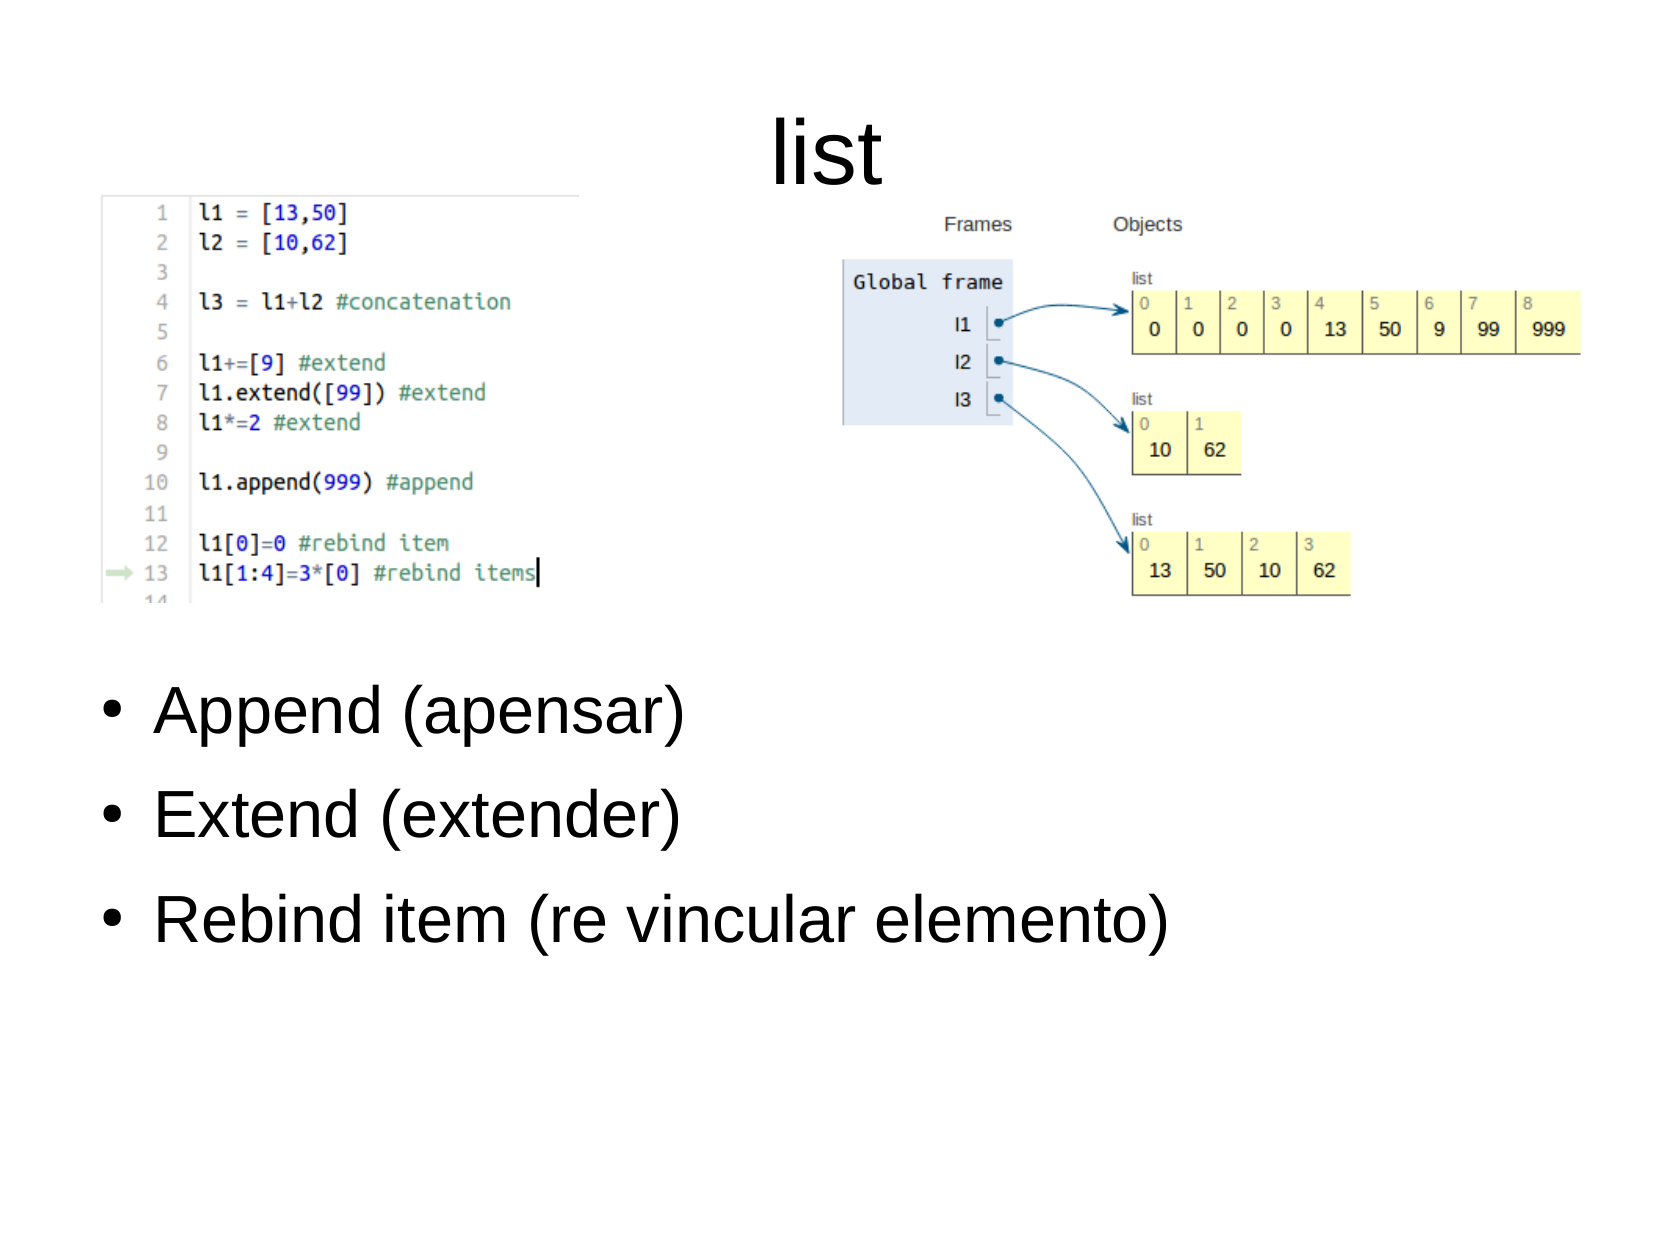

# list
Append (apensar)
Extend (extender)
Rebind item (re vincular elemento)